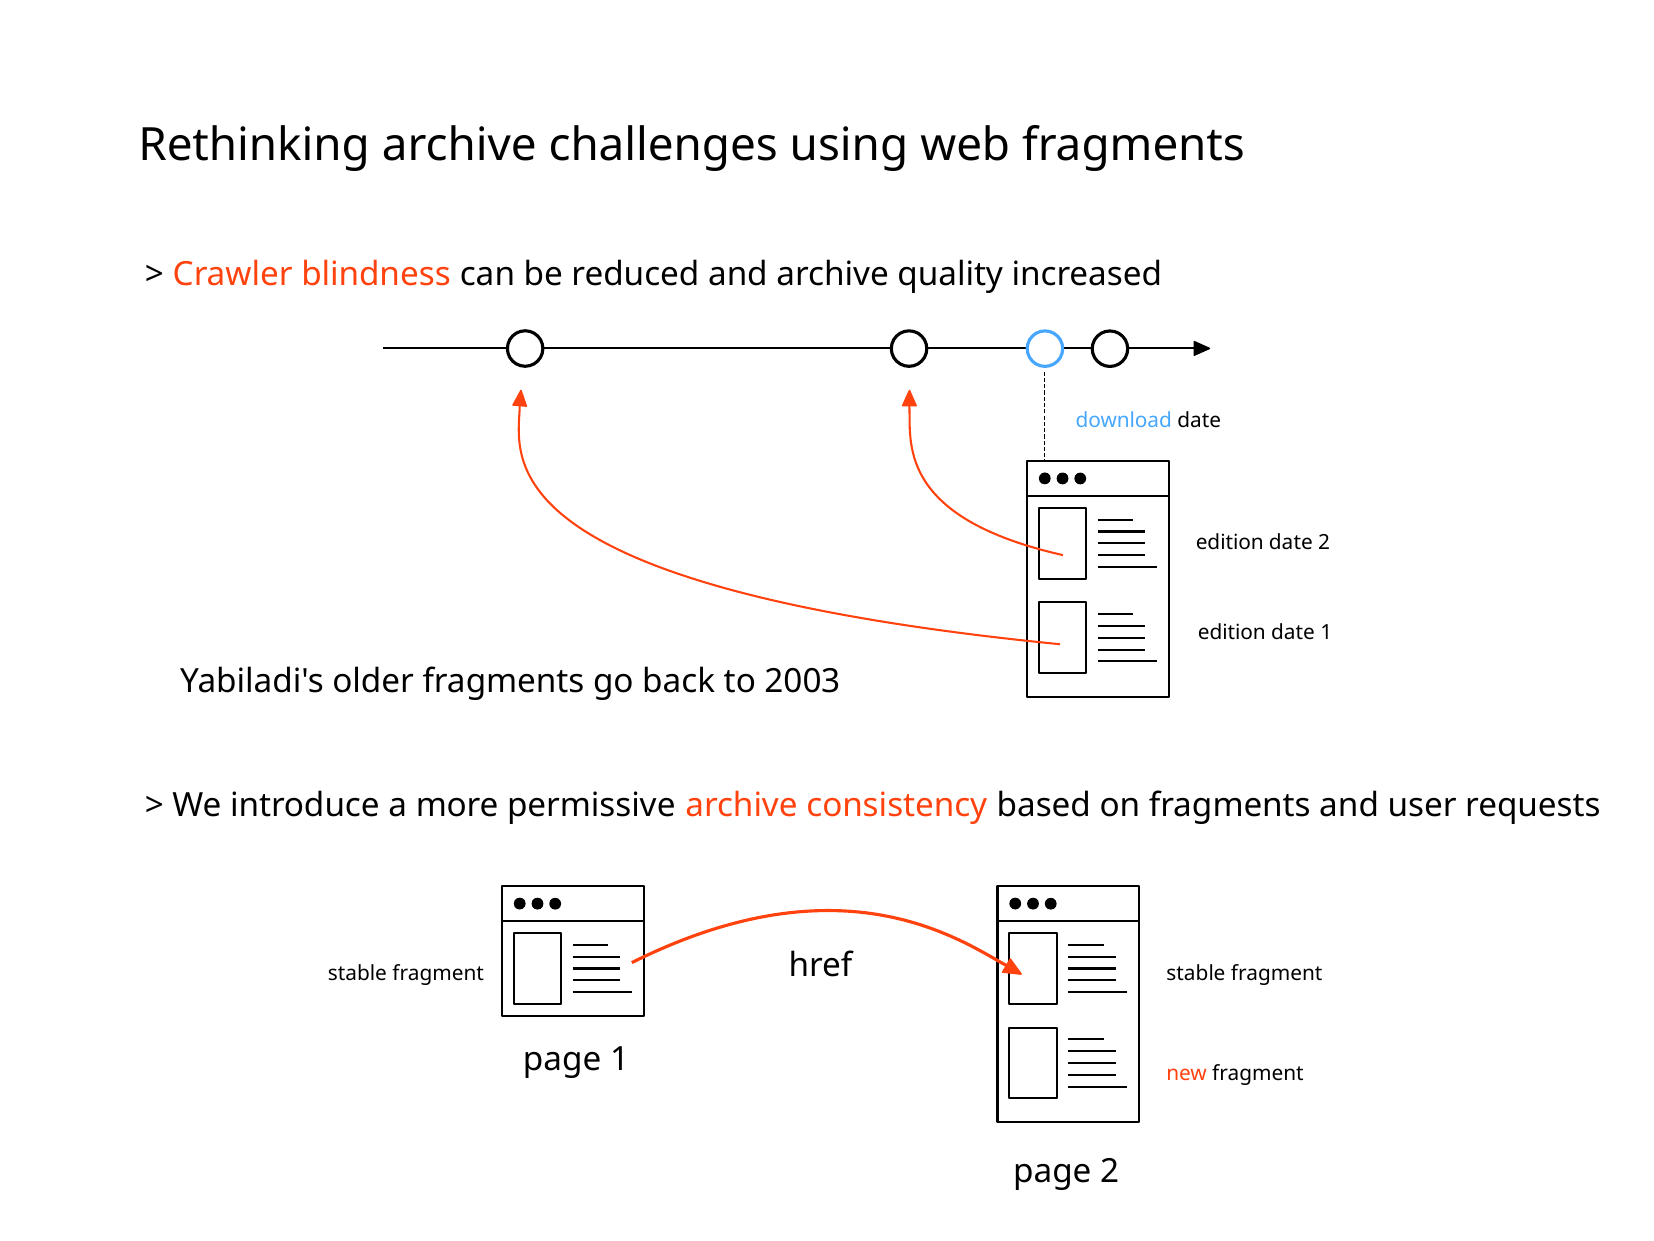

Rethinking archive challenges using web fragments
> Crawler blindness can be reduced and archive quality increased
download date
edition date 2
edition date 1
Yabiladi's older fragments go back to 2003
> We introduce a more permissive archive consistency based on fragments and user requests
href
stable fragment
stable fragment
page 1
new fragment
page 2